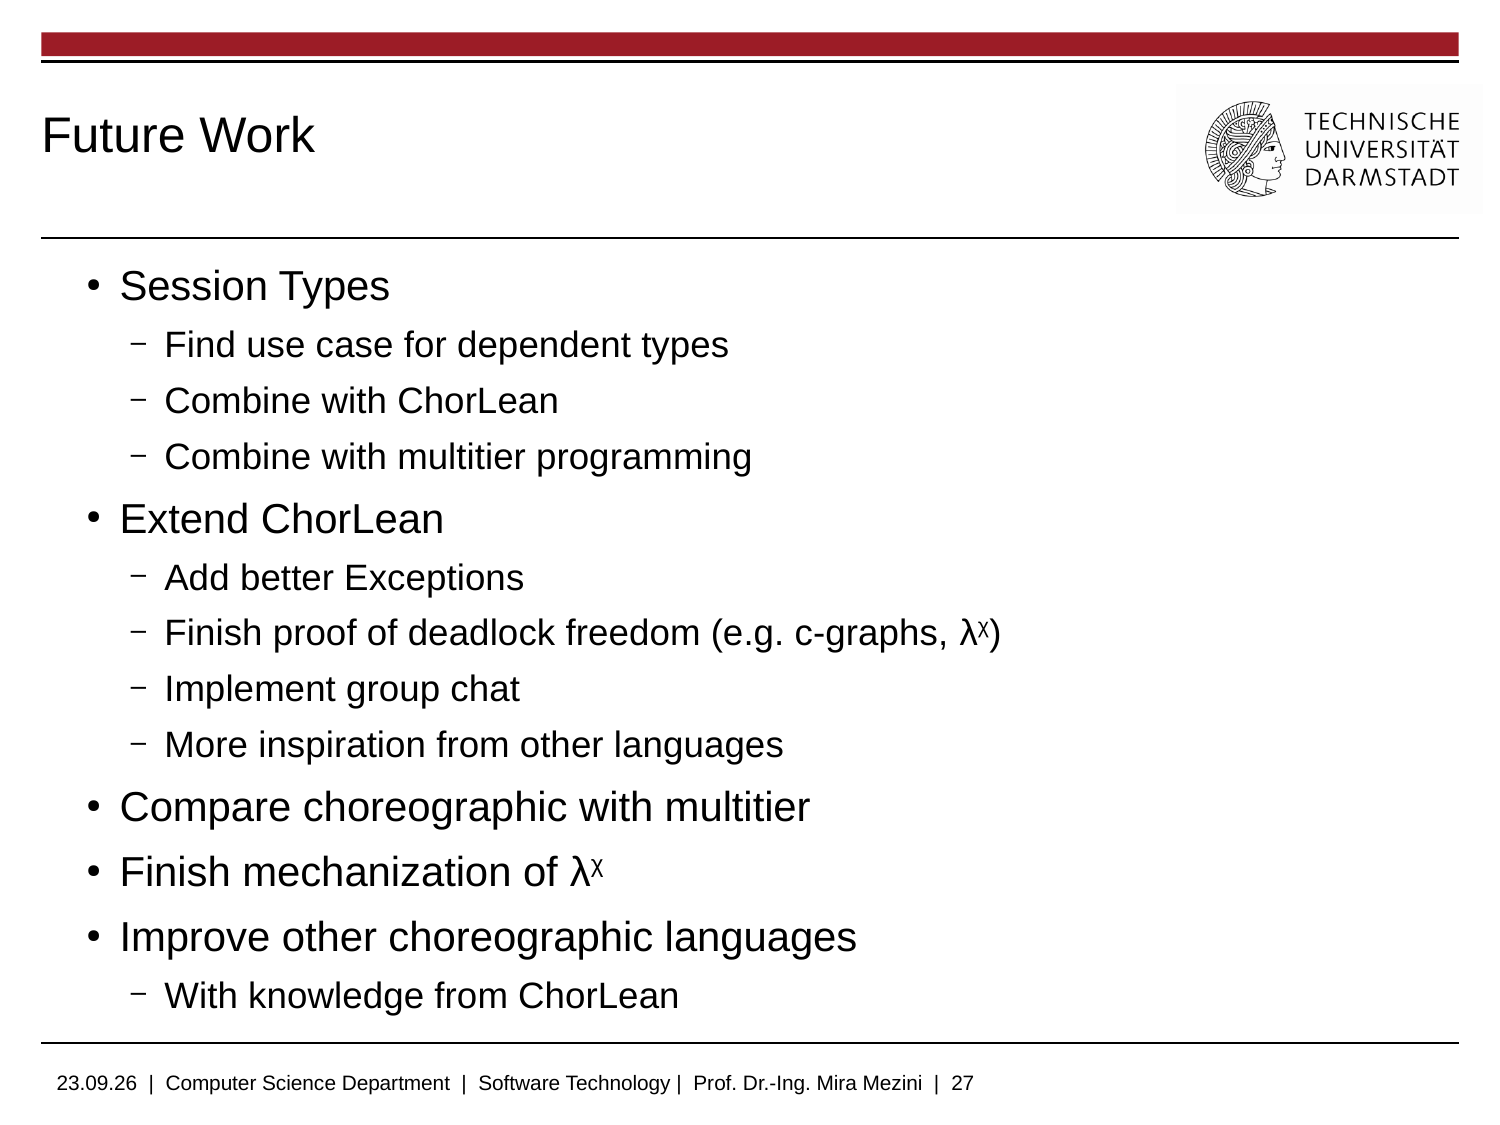

# Future Work
Session Types
Find use case for dependent types
Combine with ChorLean
Combine with multitier programming
Extend ChorLean
Add better Exceptions
Finish proof of deadlock freedom (e.g. c-graphs, λχ)
Implement group chat
More inspiration from other languages
Compare choreographic with multitier
Finish mechanization of λχ
Improve other choreographic languages
With knowledge from ChorLean